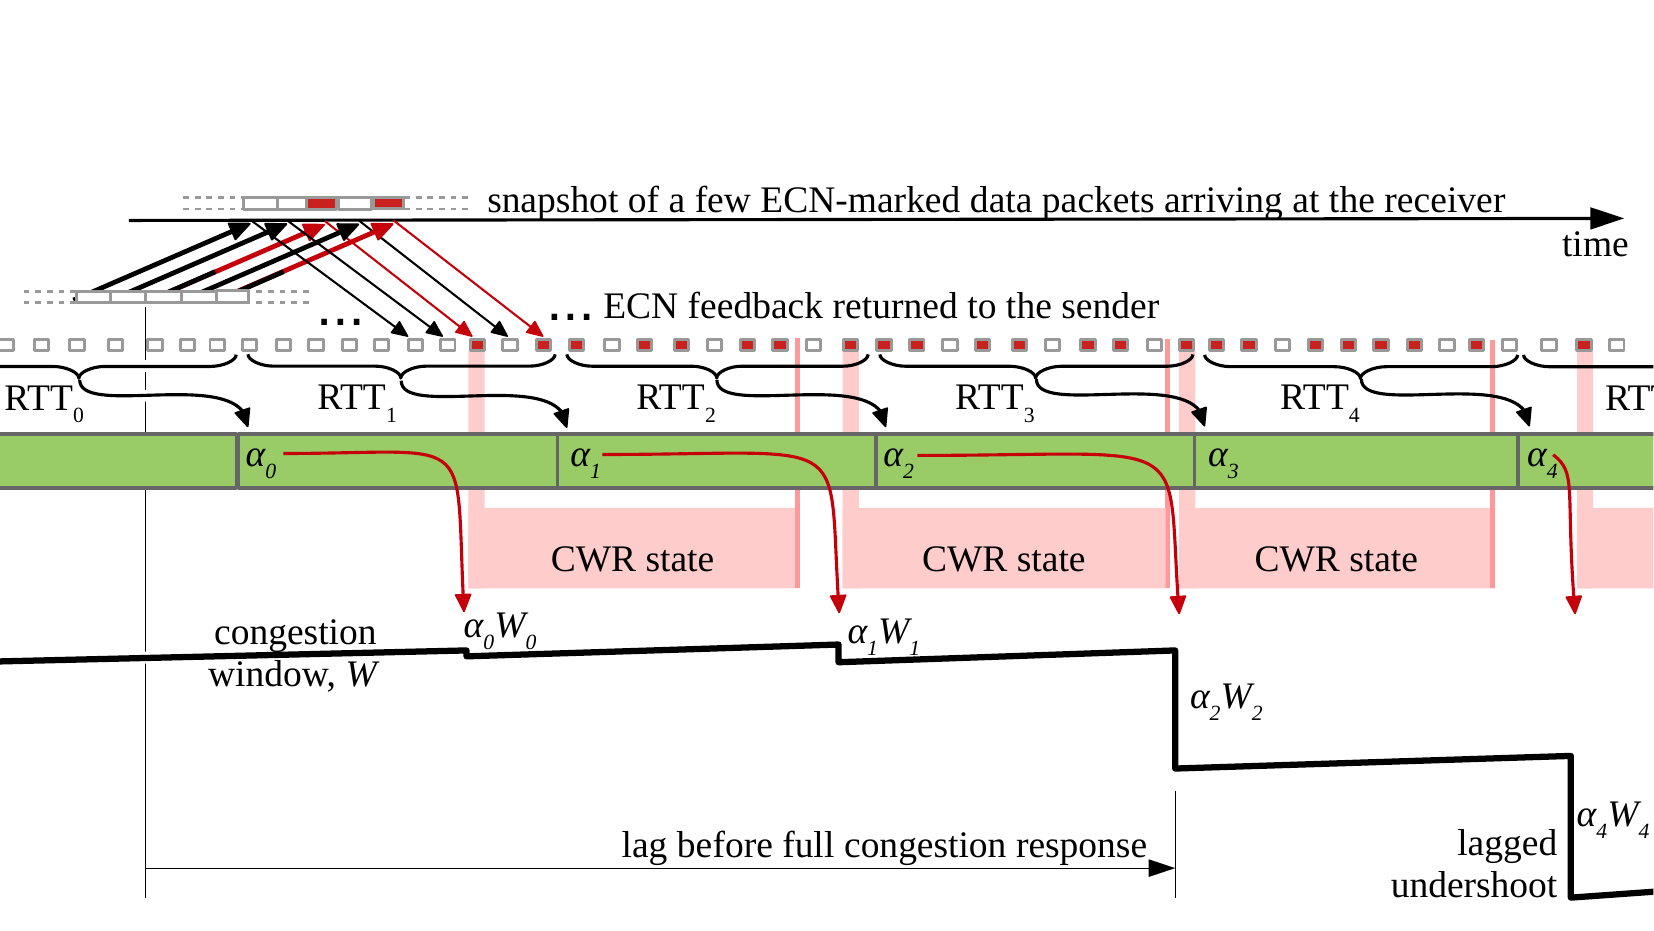

snapshot of a few ECN-marked data packets arriving at the receiver
time
...
...
ECN feedback returned to the sender
RTT1
RTT2
RTT3
RTT4
RTT5
RTT0
α1
α0
α2
α3
α4
CWR state
CWR state
CWR state
CWR state
α0W0
α1W1
congestion
window, W
α2W2
α4W4
lagged
undershoot
lag before full congestion response